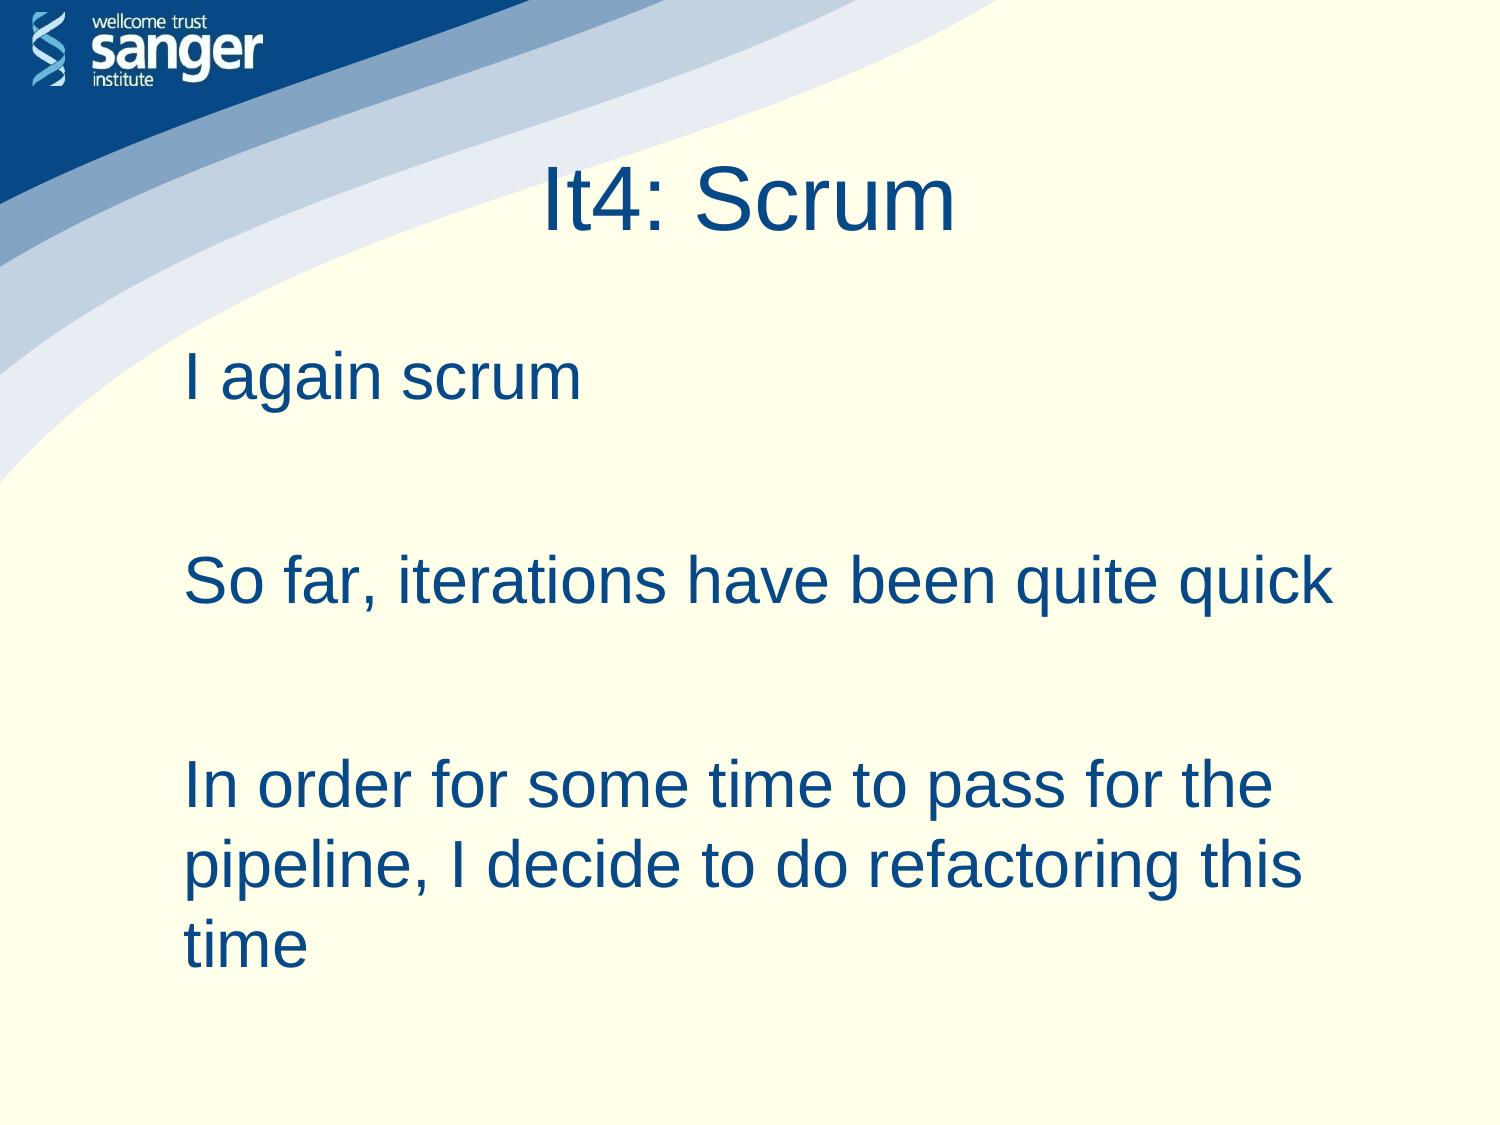

# It4: Scrum
I again scrum
So far, iterations have been quite quick
In order for some time to pass for the pipeline, I decide to do refactoring this time